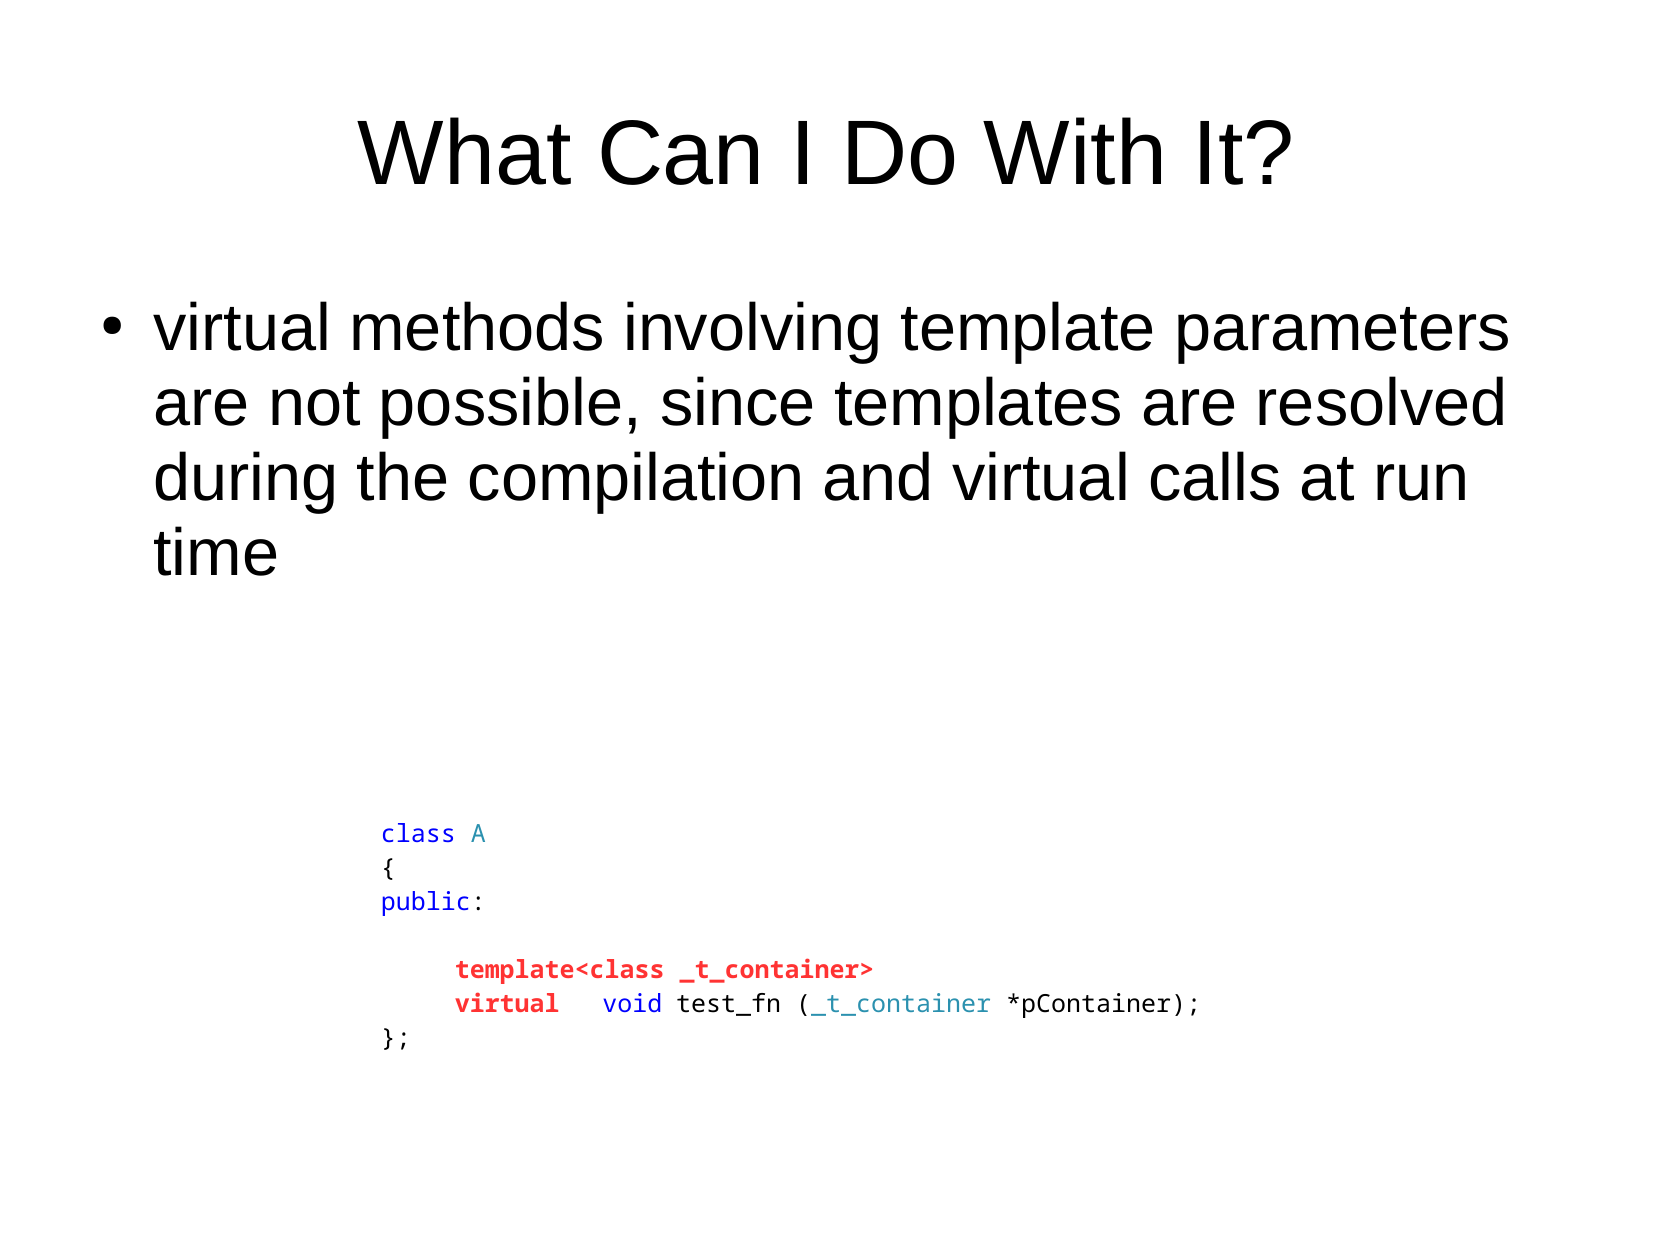

# What Can I Do With It?
virtual methods involving template parameters are not possible, since templates are resolved during the compilation and virtual calls at run time
class A
{
public:
	template<class _t_container>
	virtual	void	test_fn (_t_container *pContainer);
};